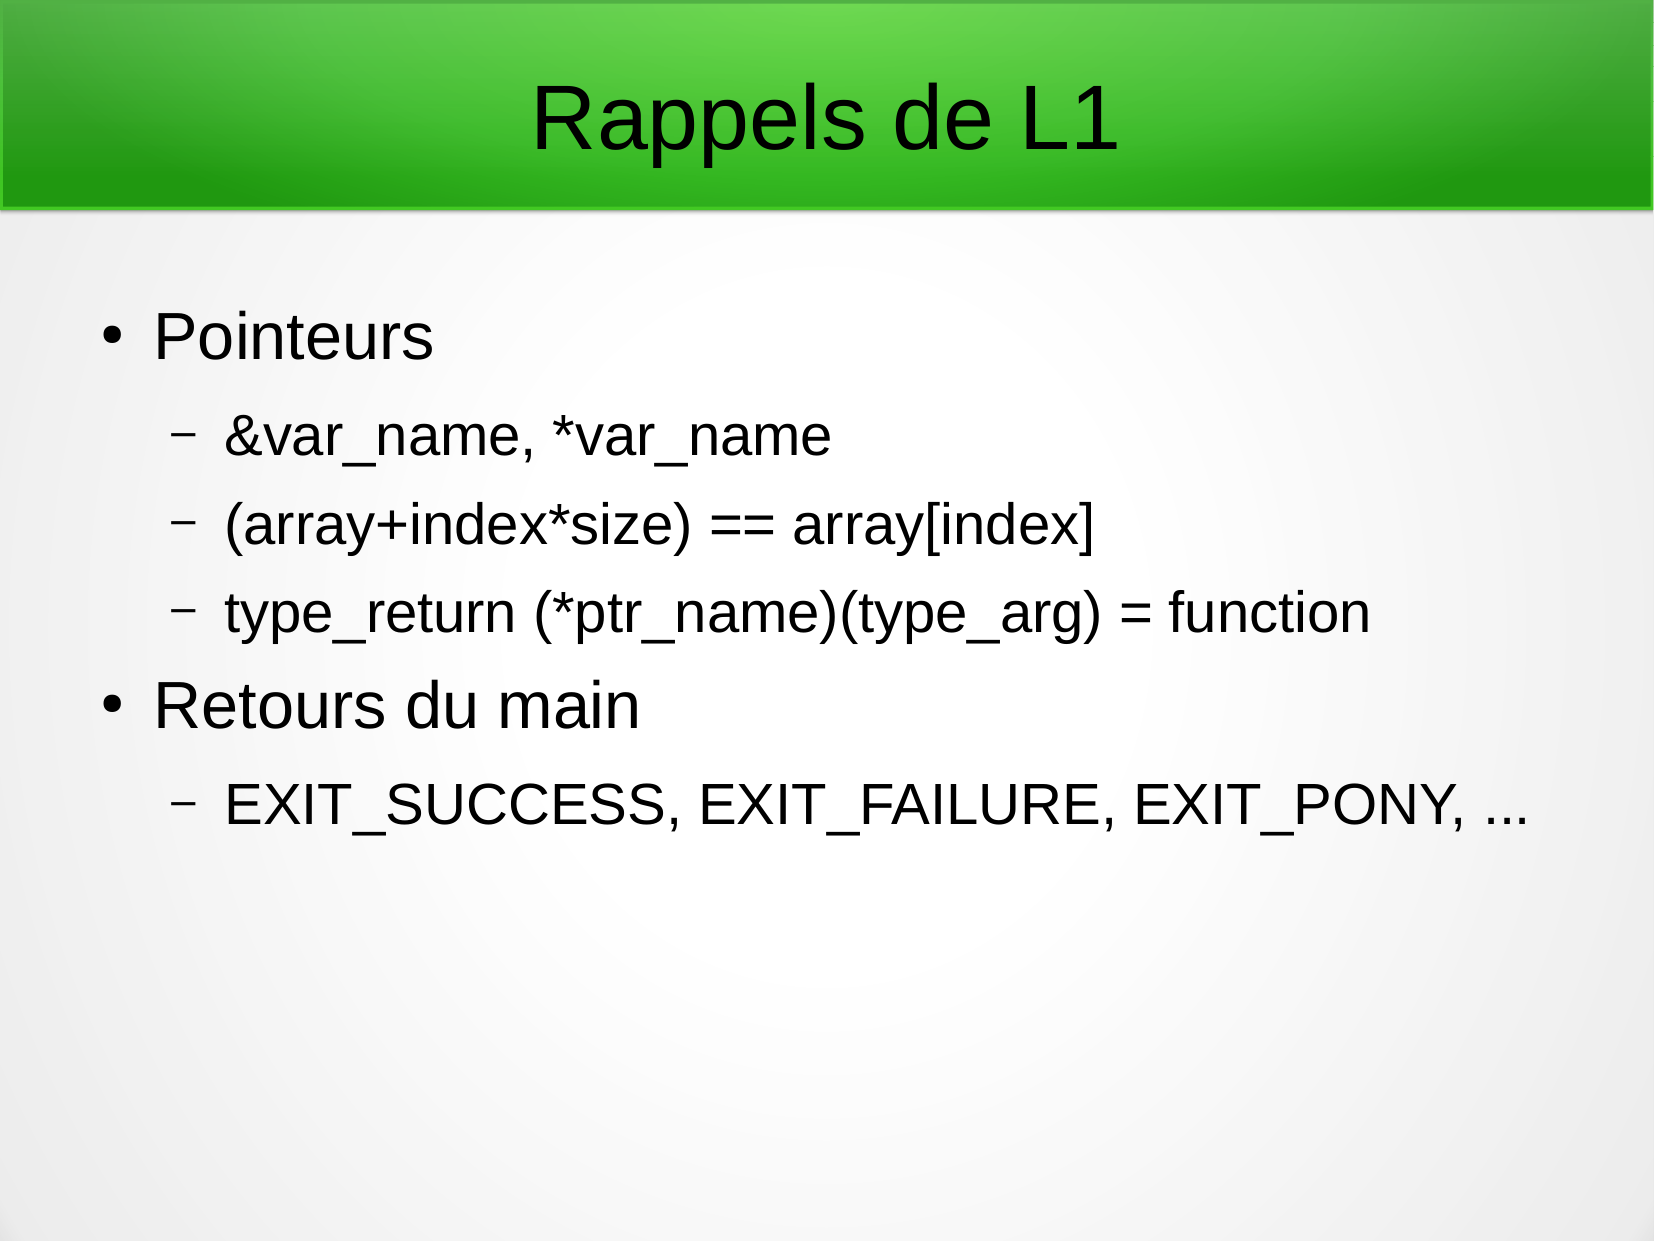

# Rappels de L1
Pointeurs
&var_name, *var_name
(array+index*size) == array[index]
type_return (*ptr_name)(type_arg) = function
Retours du main
EXIT_SUCCESS, EXIT_FAILURE, EXIT_PONY, ...